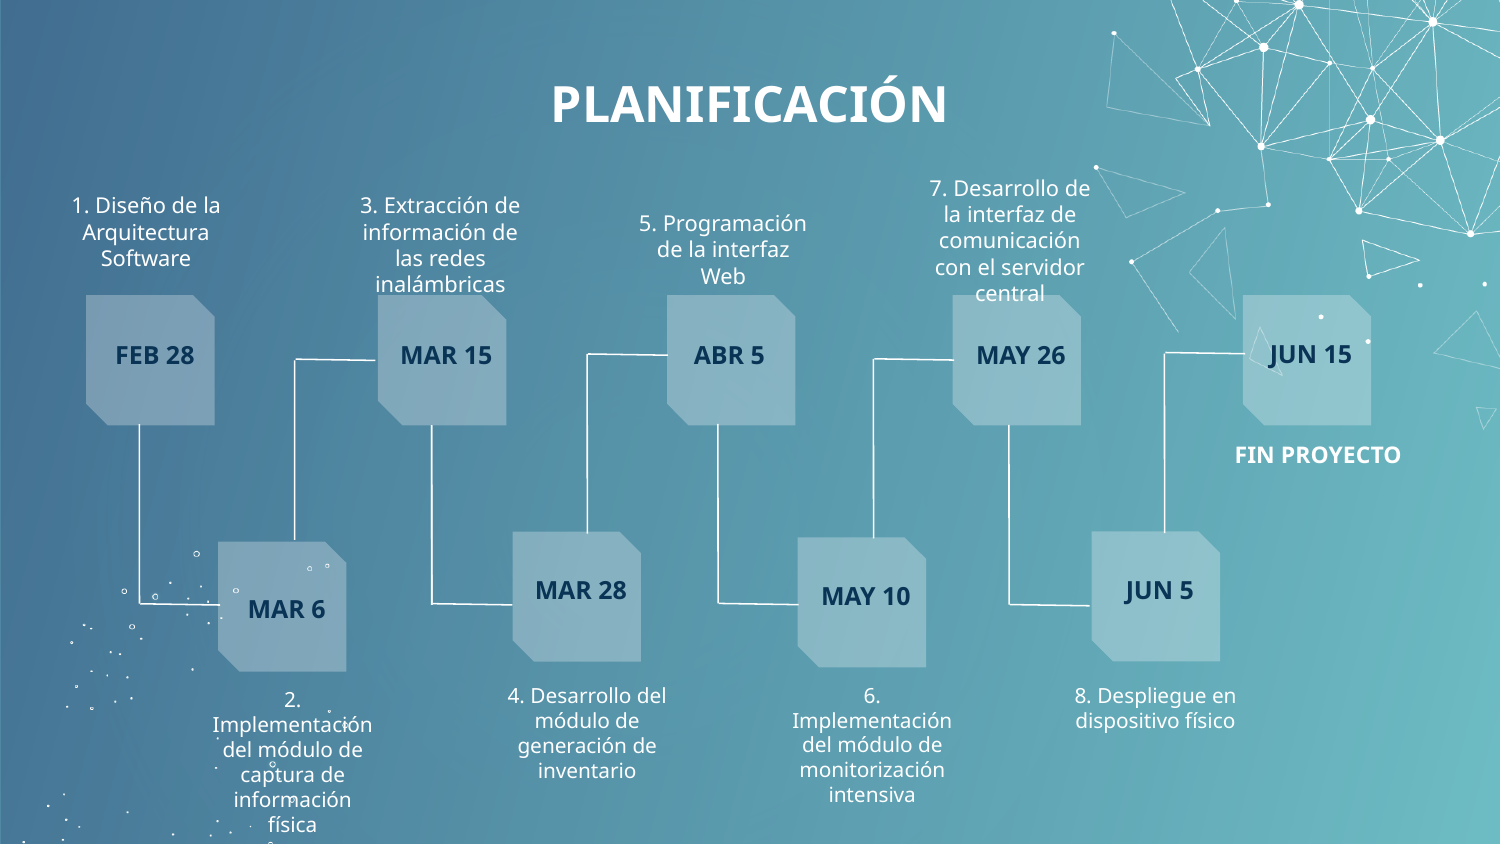

# PLANIFICACIÓN
7. Desarrollo de la interfaz de comunicación con el servidor central
1. Diseño de la Arquitectura Software
3. Extracción de información de las redes inalámbricas
5. Programación de la interfaz Web
JUN 15
FEB 28
MAR 15
ABR 5
MAY 26
FIN PROYECTO
JUN 5
MAR 28
MAY 10
MAR 6
6. Implementación del módulo de monitorización intensiva
4. Desarrollo del módulo de generación de inventario
8. Despliegue en dispositivo físico
2. Implementación del módulo de captura de información física